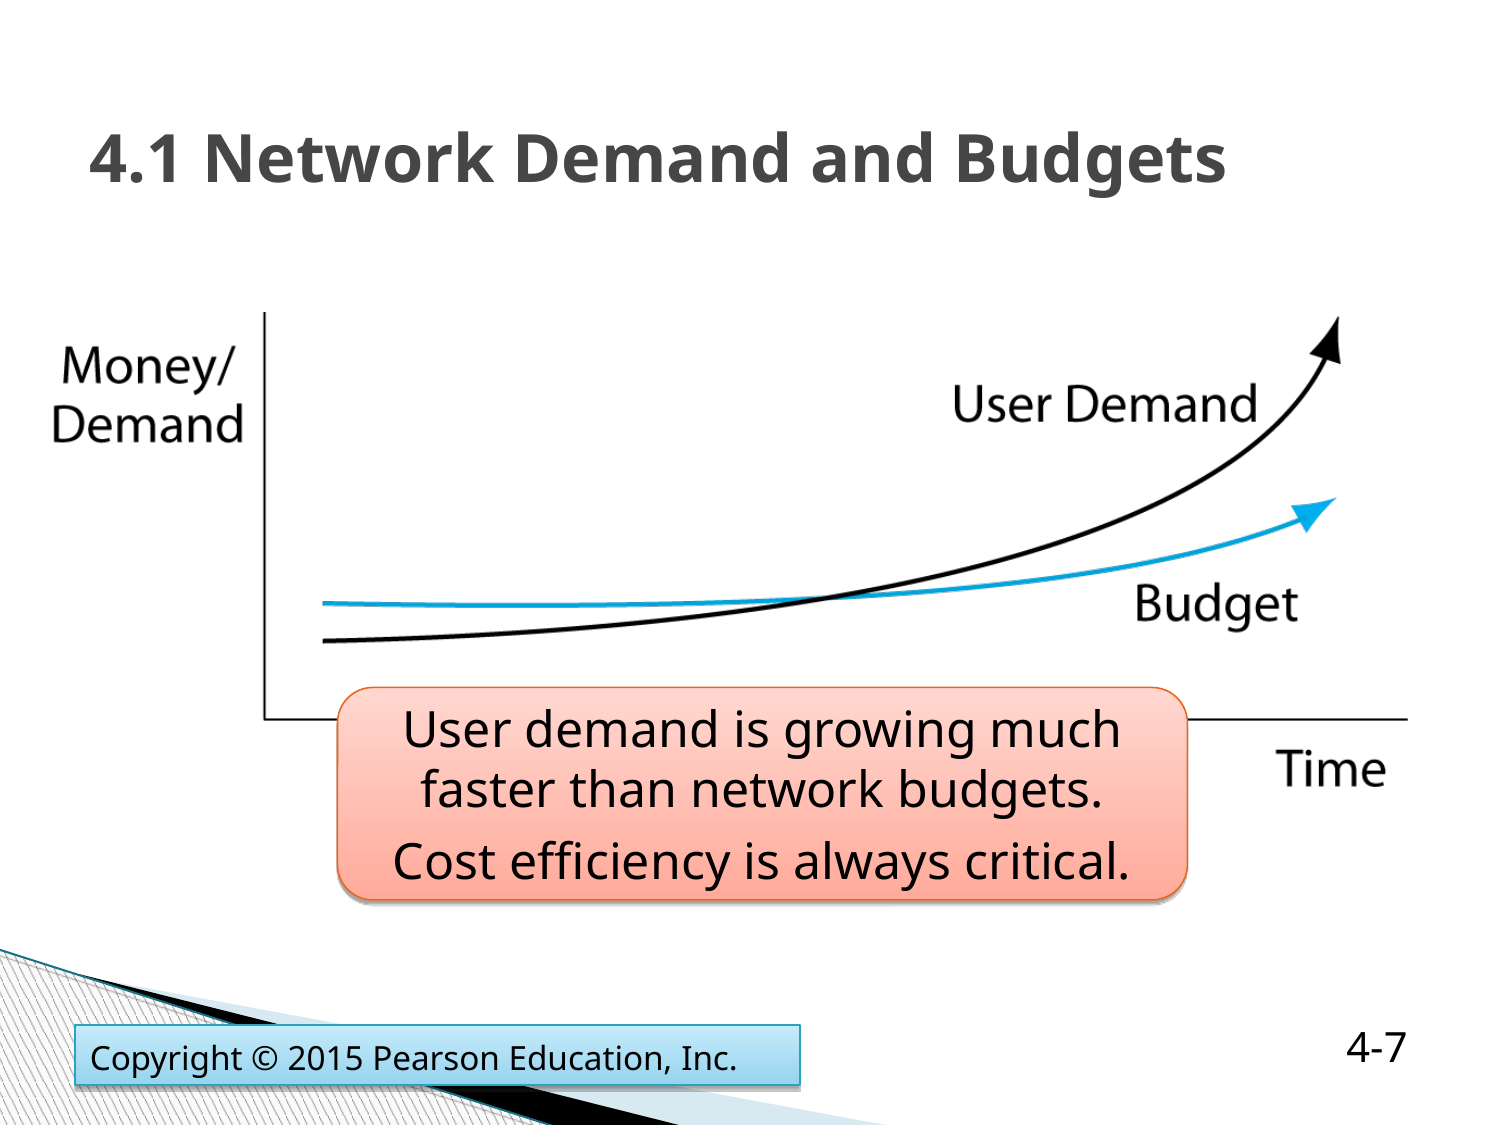

# 4.1 Network Demand and Budgets
User demand is growing much faster than network budgets.
Cost efficiency is always critical.
Copyright © 2015 Pearson Education, Inc.